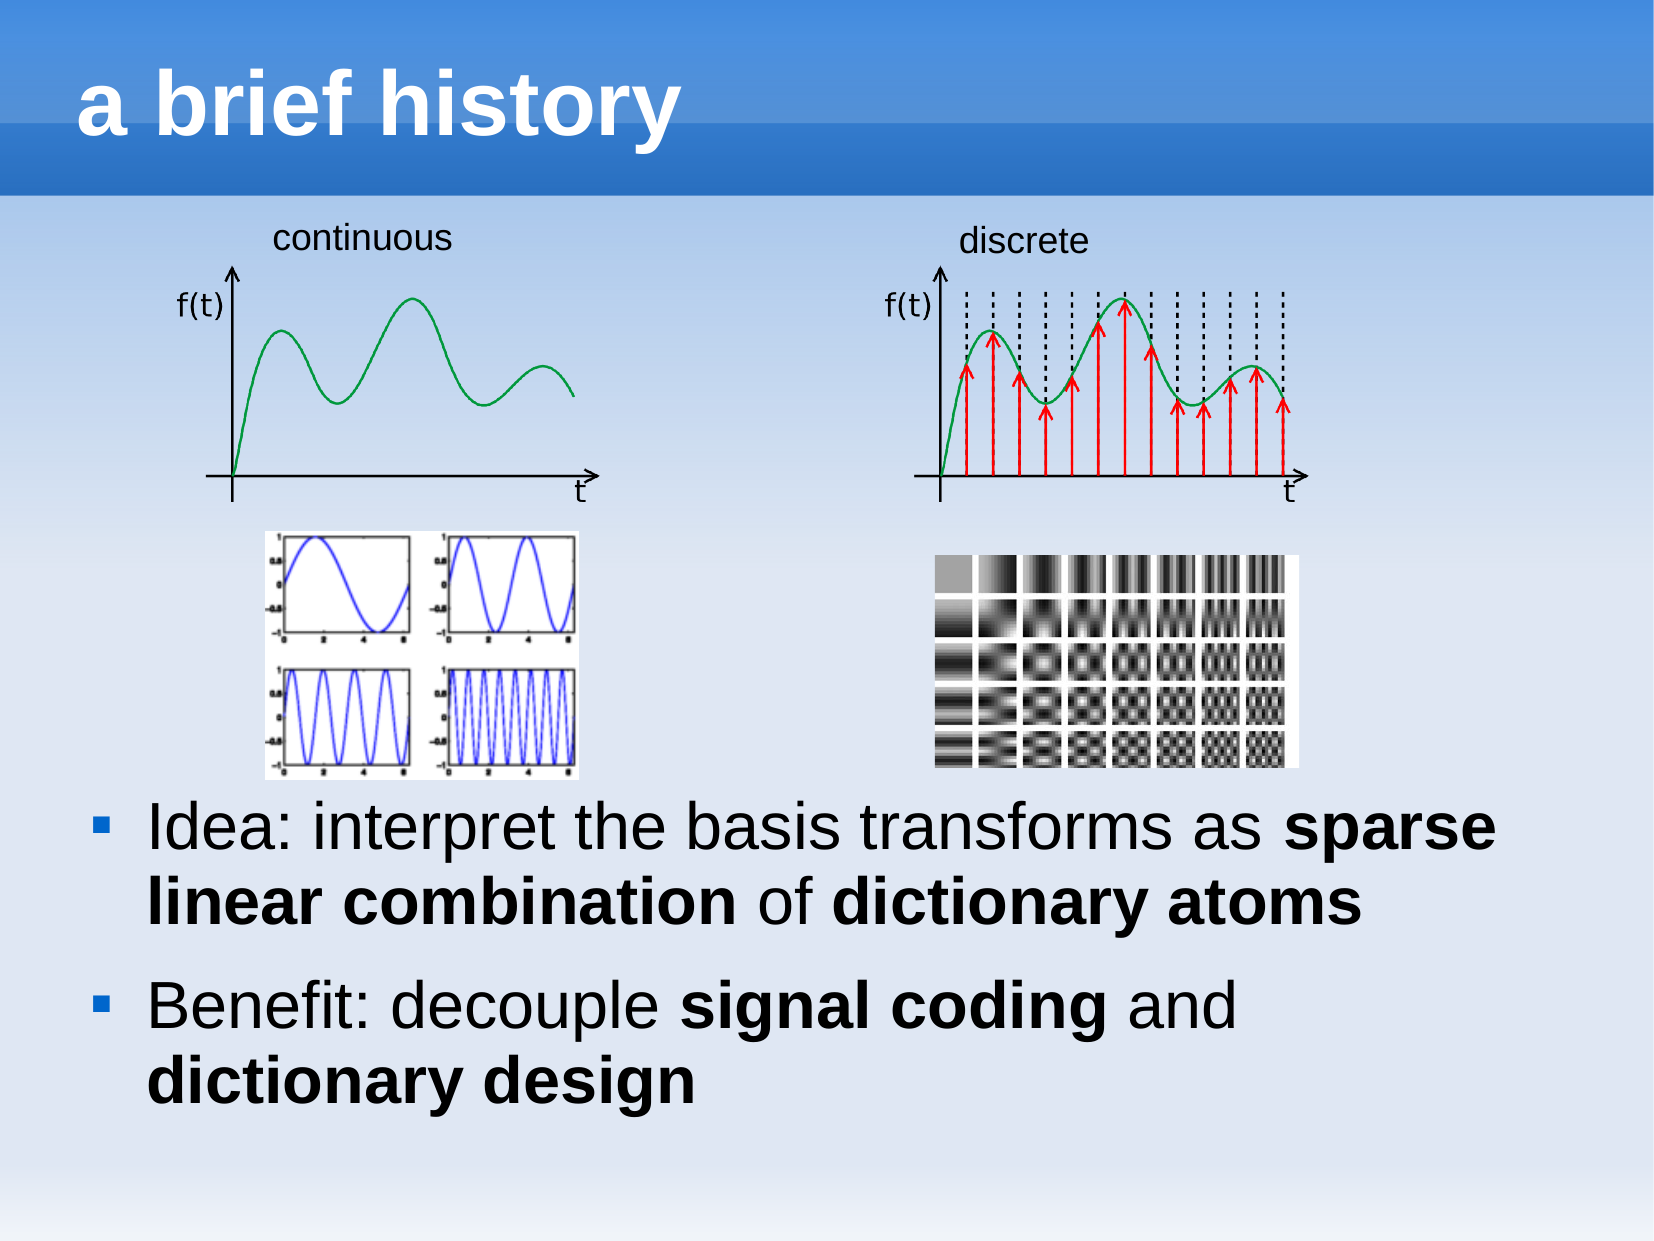

# a brief history
continuous
discrete
Idea: interpret the basis transforms as sparse linear combination of dictionary atoms
Benefit: decouple signal coding and dictionary design